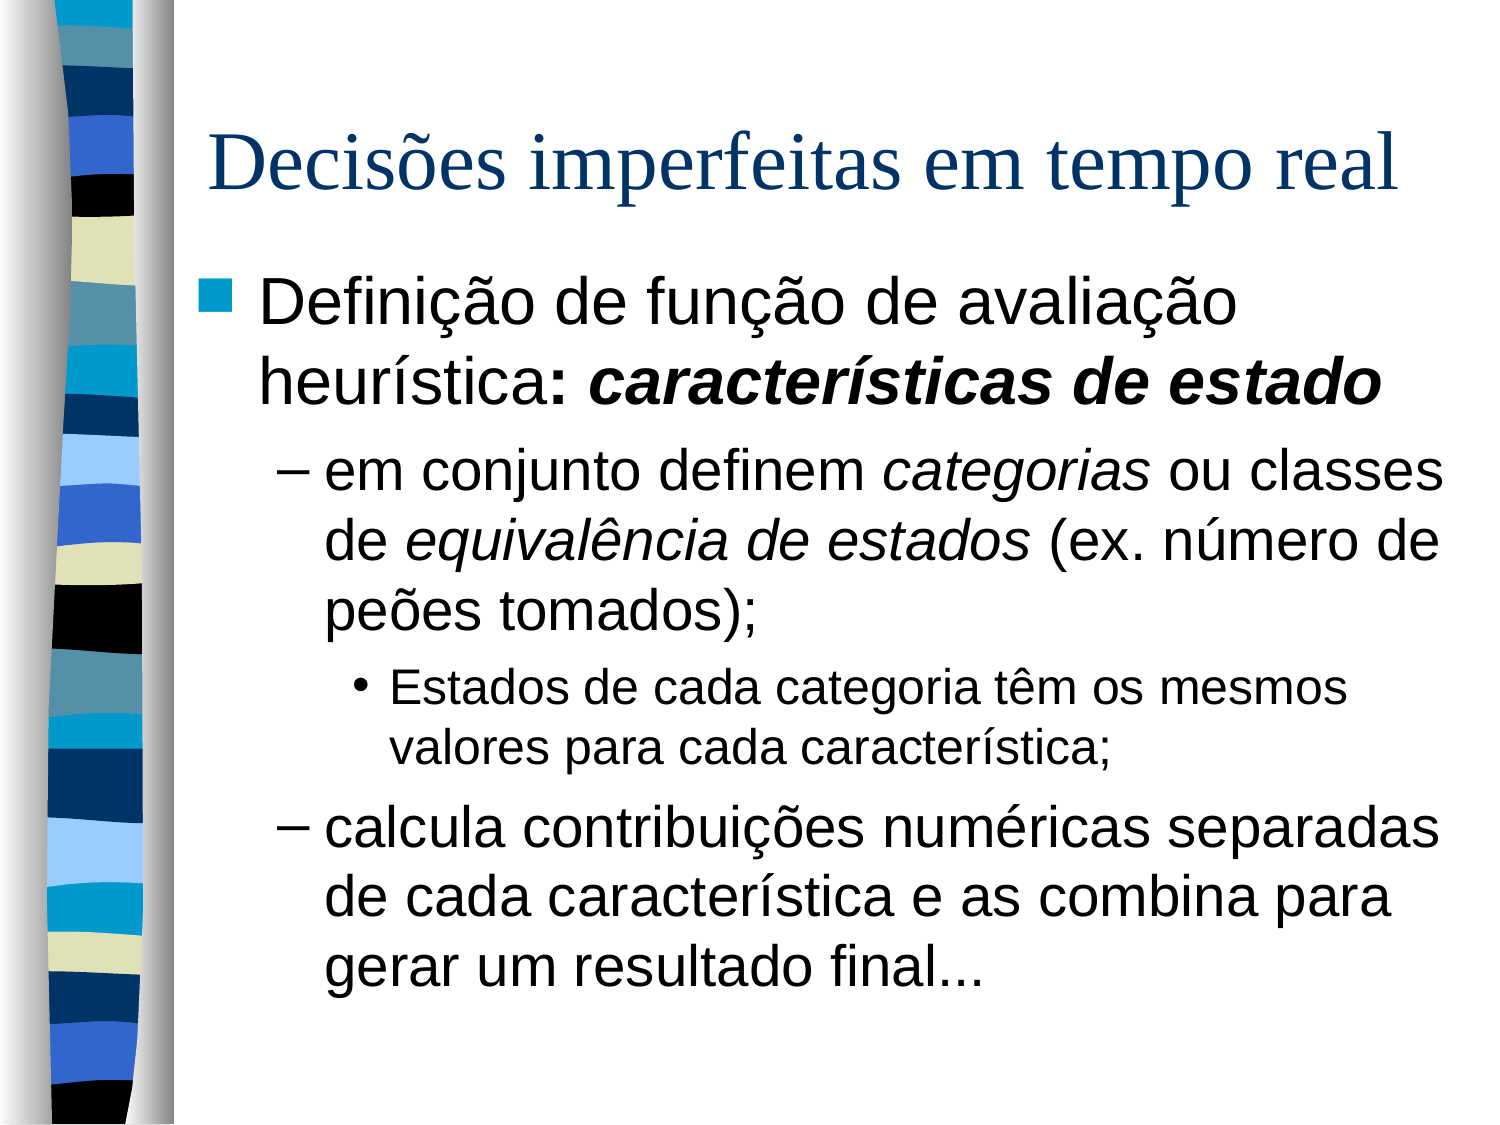

# Decisões imperfeitas em tempo real
Definição de função de avaliação heurística: características de estado
em conjunto definem categorias ou classes de equivalência de estados (ex. número de peões tomados);
Estados de cada categoria têm os mesmos valores para cada característica;
calcula contribuições numéricas separadas de cada característica e as combina para gerar um resultado final...